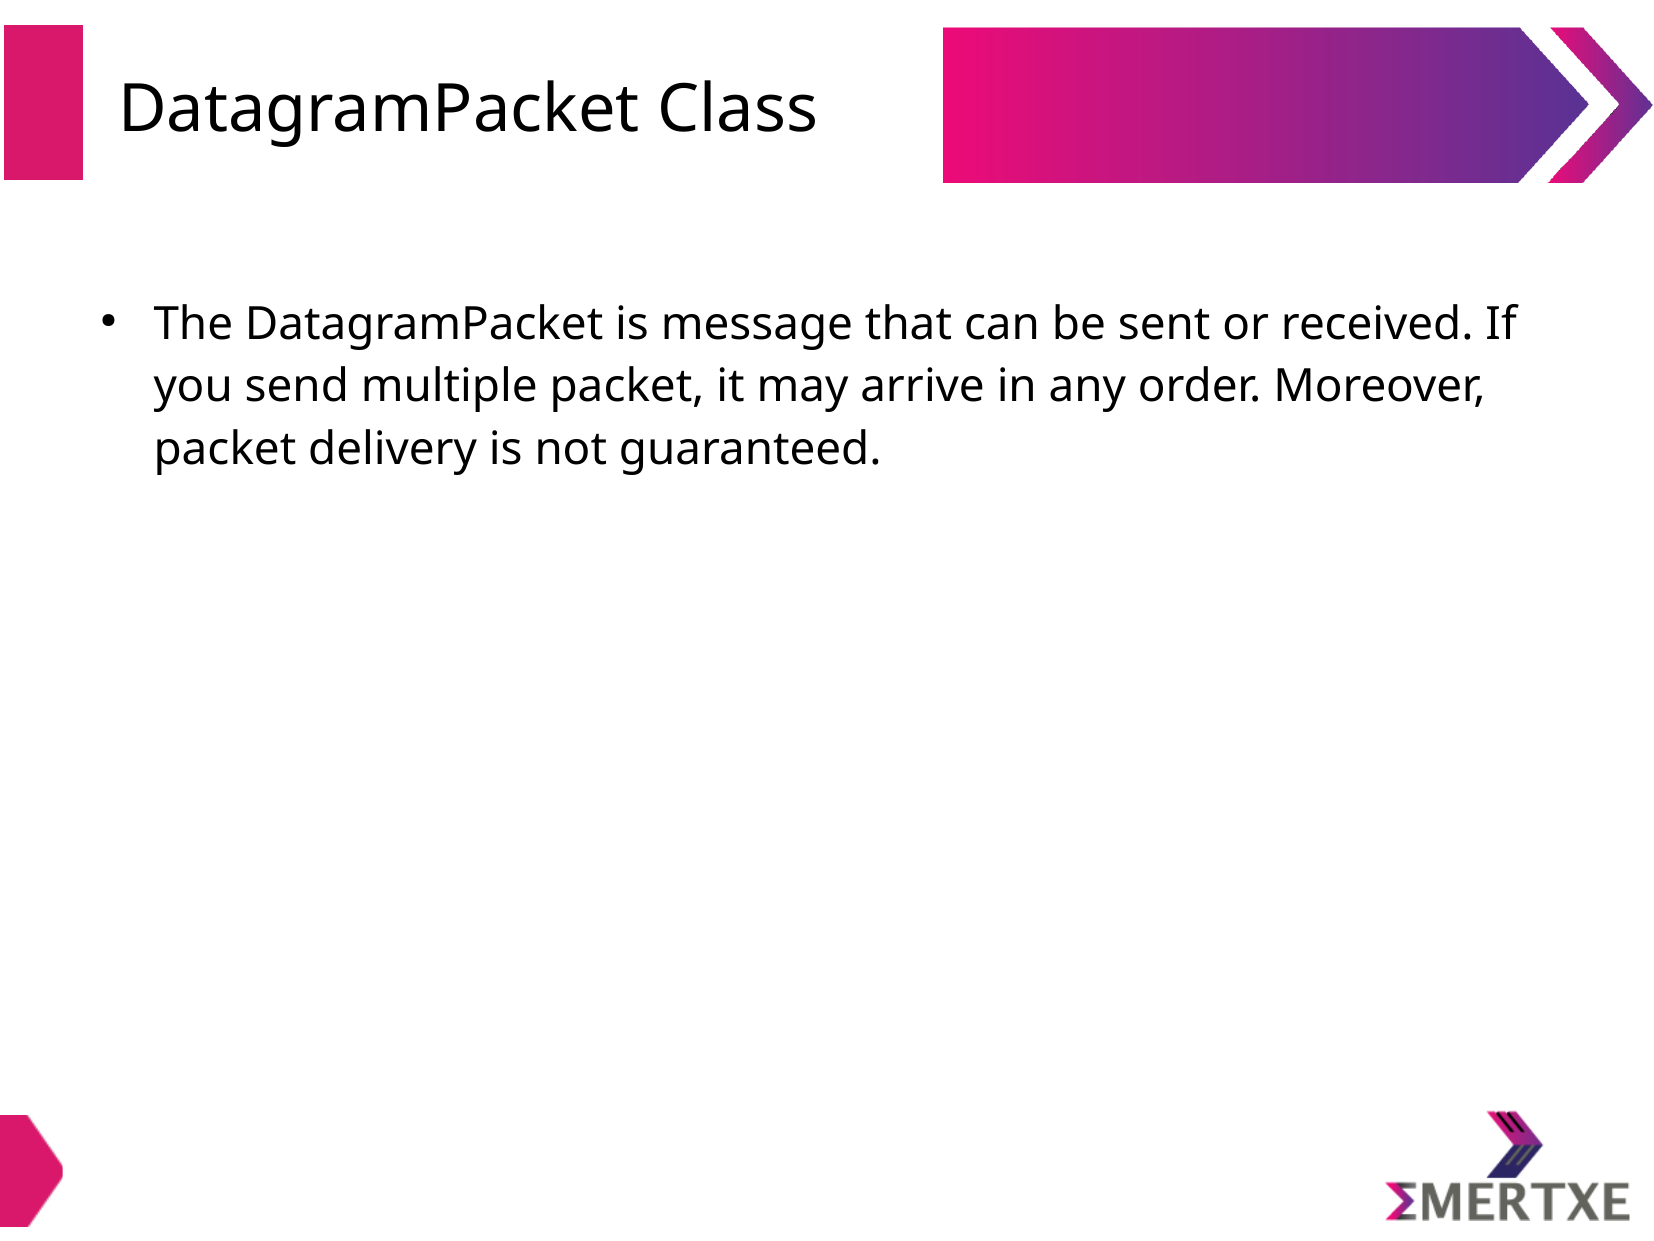

# DatagramPacket Class
The DatagramPacket is message that can be sent or received. If you send multiple packet, it may arrive in any order. Moreover, packet delivery is not guaranteed.